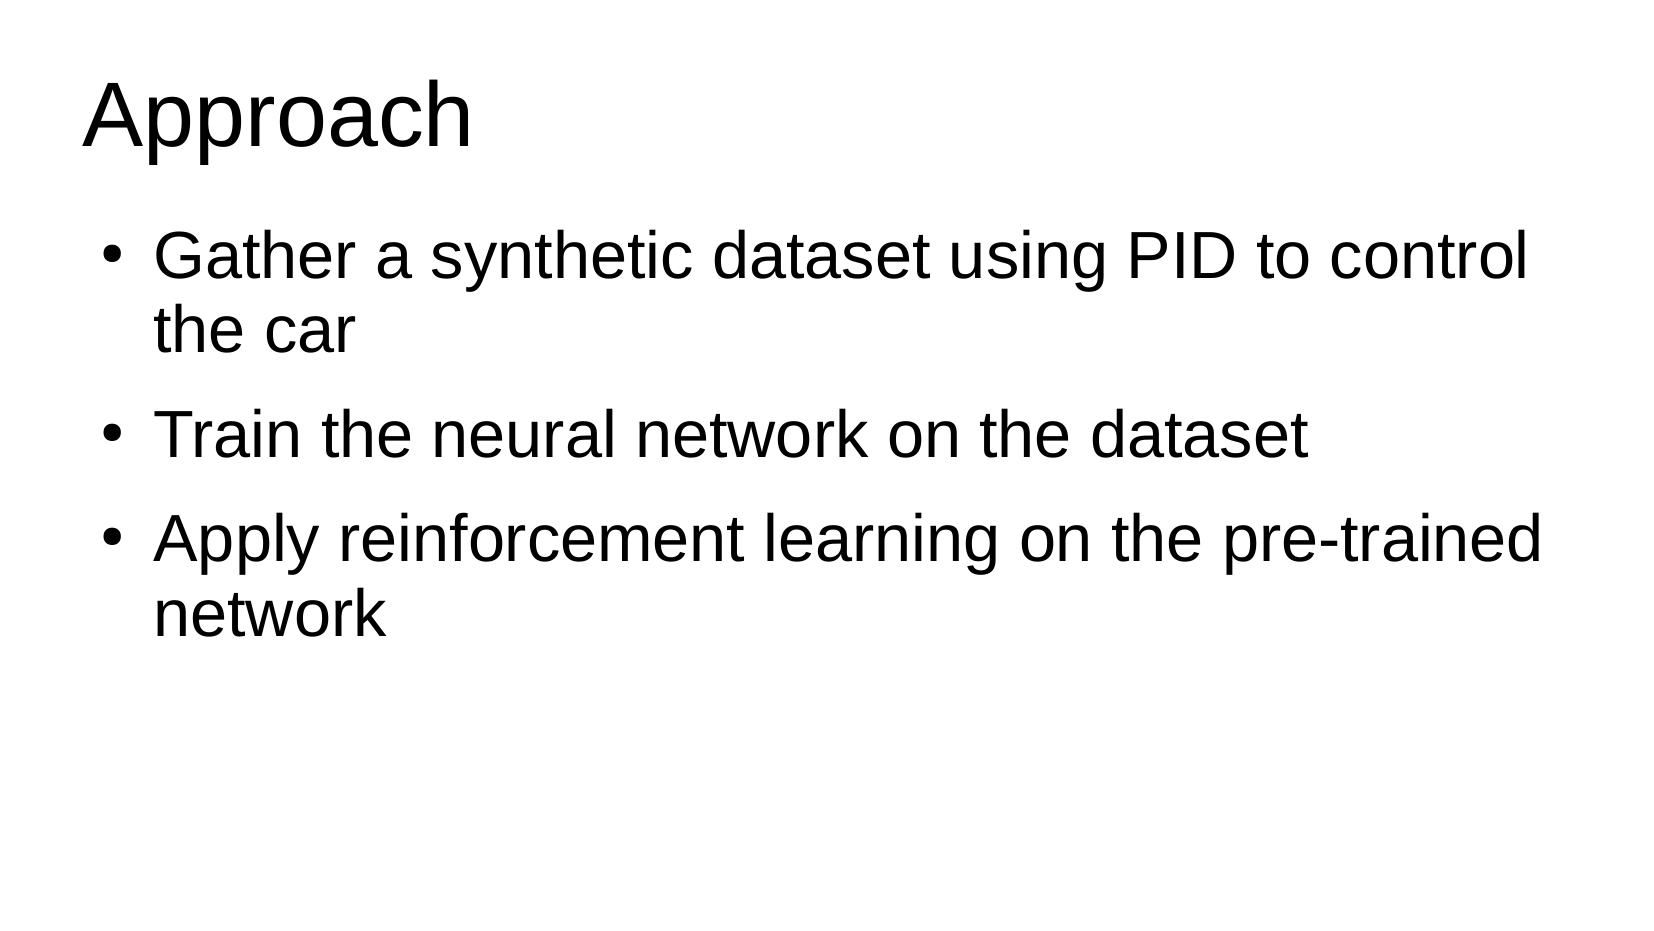

# Approach
Gather a synthetic dataset using PID to control the car
Train the neural network on the dataset
Apply reinforcement learning on the pre-trained network